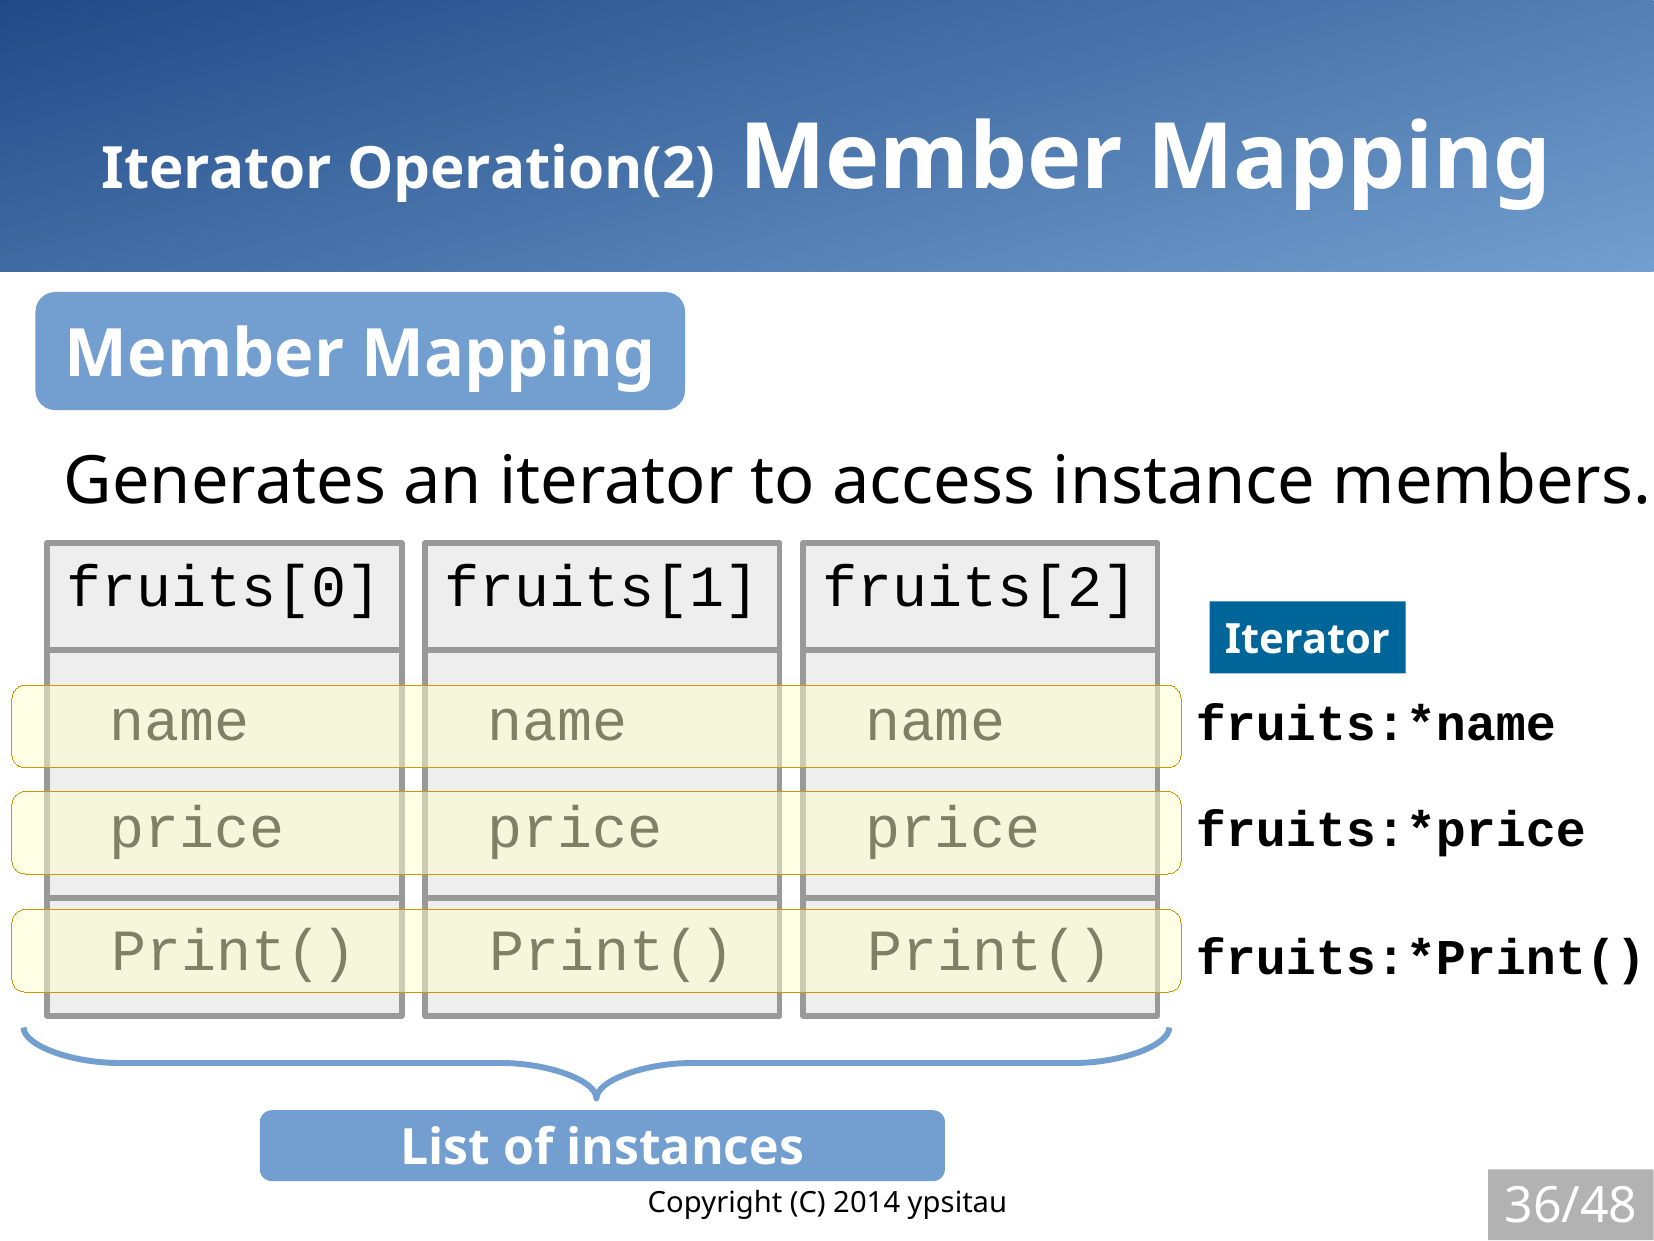

# Iterator Operation(2) Member Mapping
Member Mapping
Generates an iterator to access instance members.
fruits[0]
fruits[1]
fruits[2]
Iterator
name
name
name
fruits:*name
price
price
price
fruits:*price
Print()
Print()
Print()
fruits:*Print()
List of instances
36
Copyright (C) 2014 ypsitau